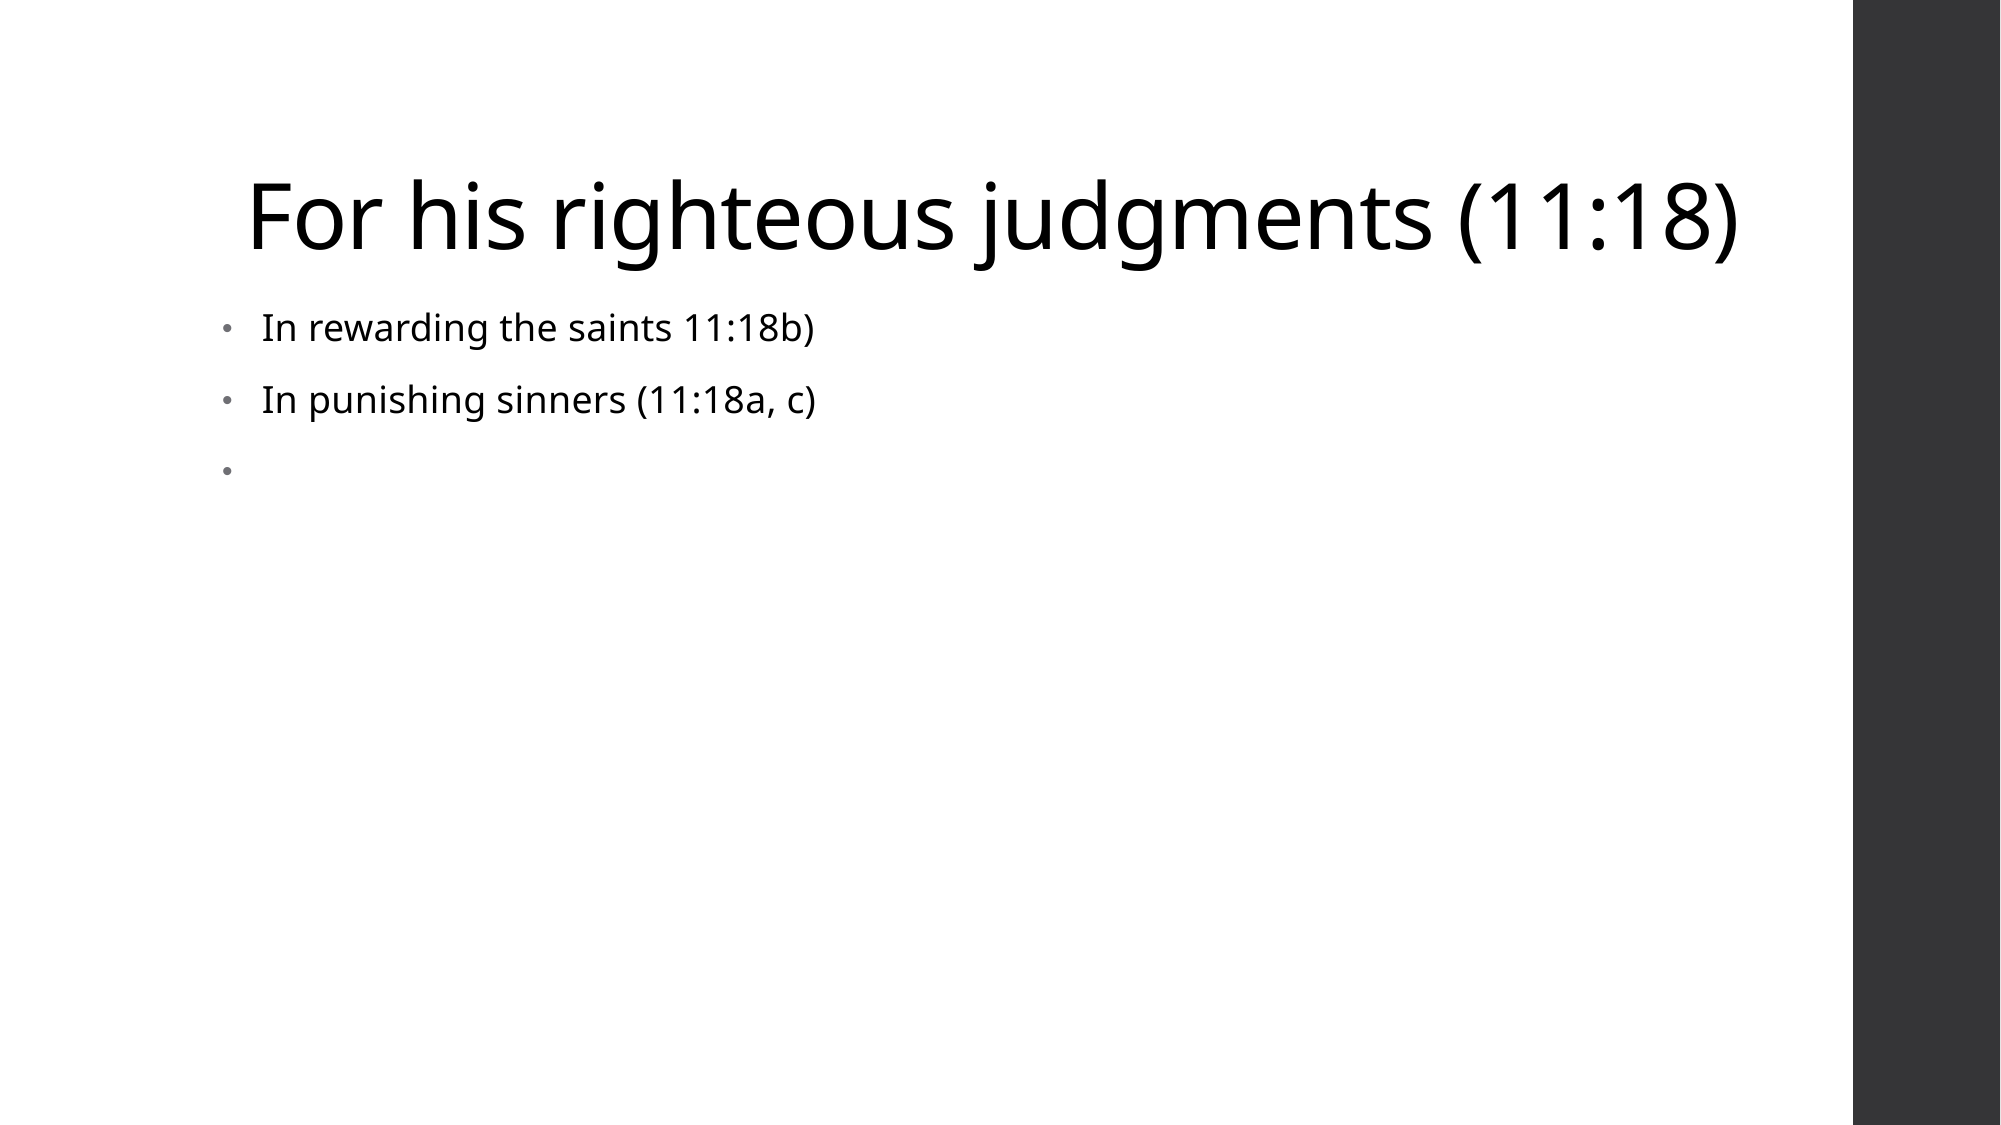

# For his righteous judgments (11:18)
 In rewarding the saints 11:18b)
 In punishing sinners (11:18a, c)